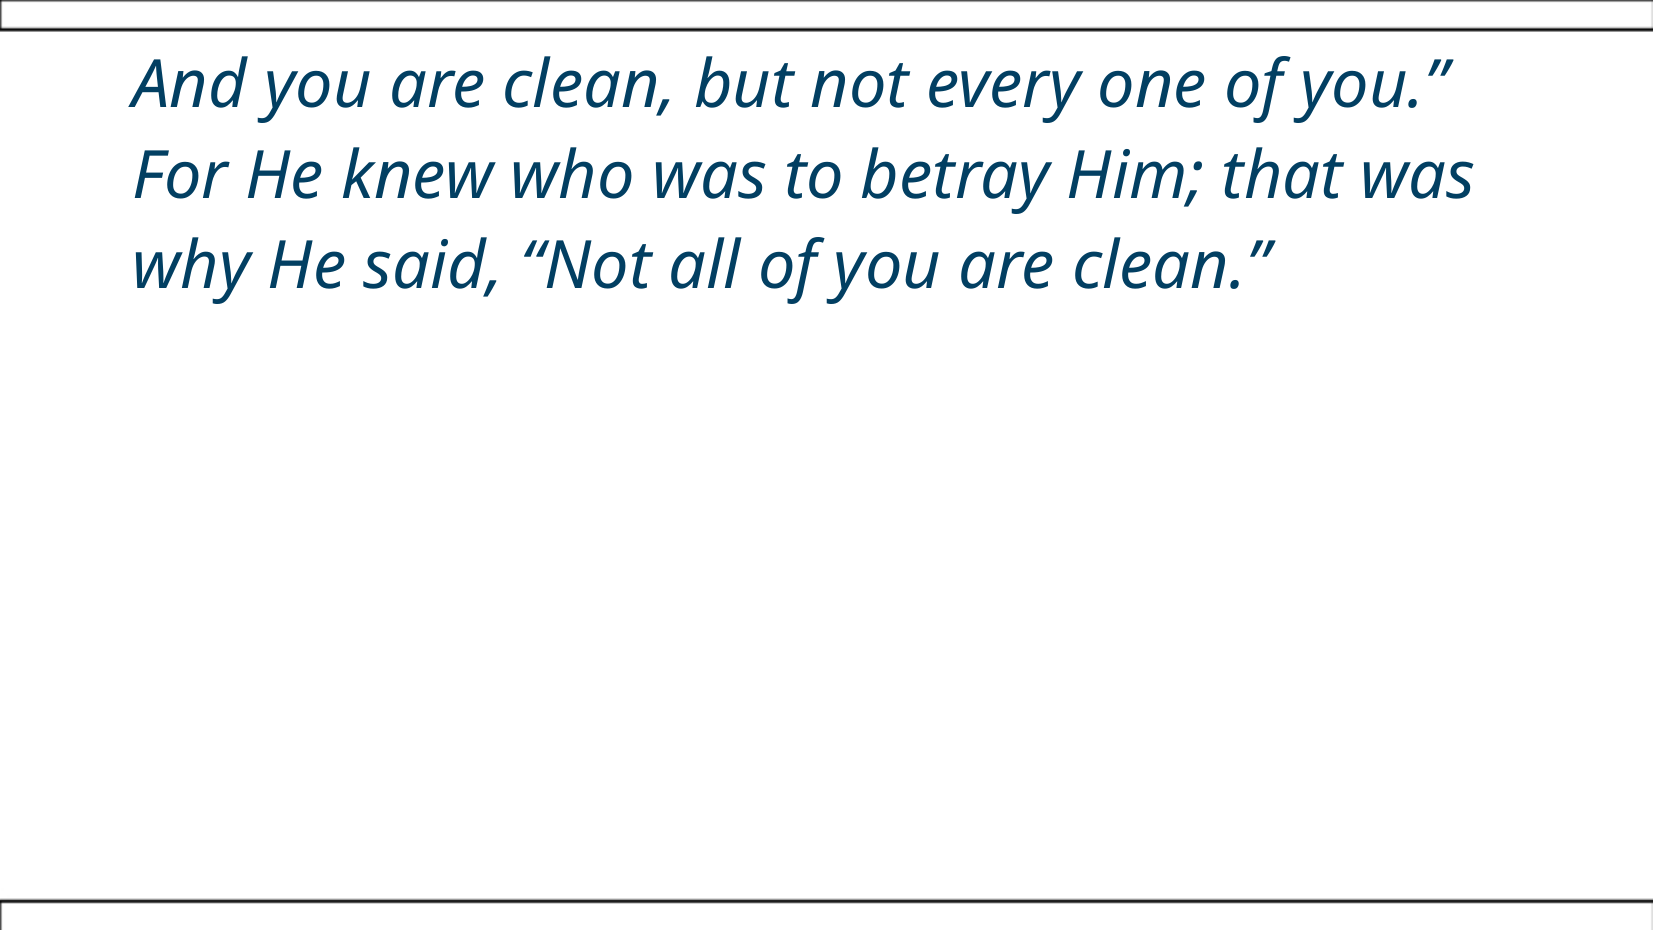

And you are clean, but not every one of you.”
 For He knew who was to betray Him; that was
 why He said, “Not all of you are clean.”